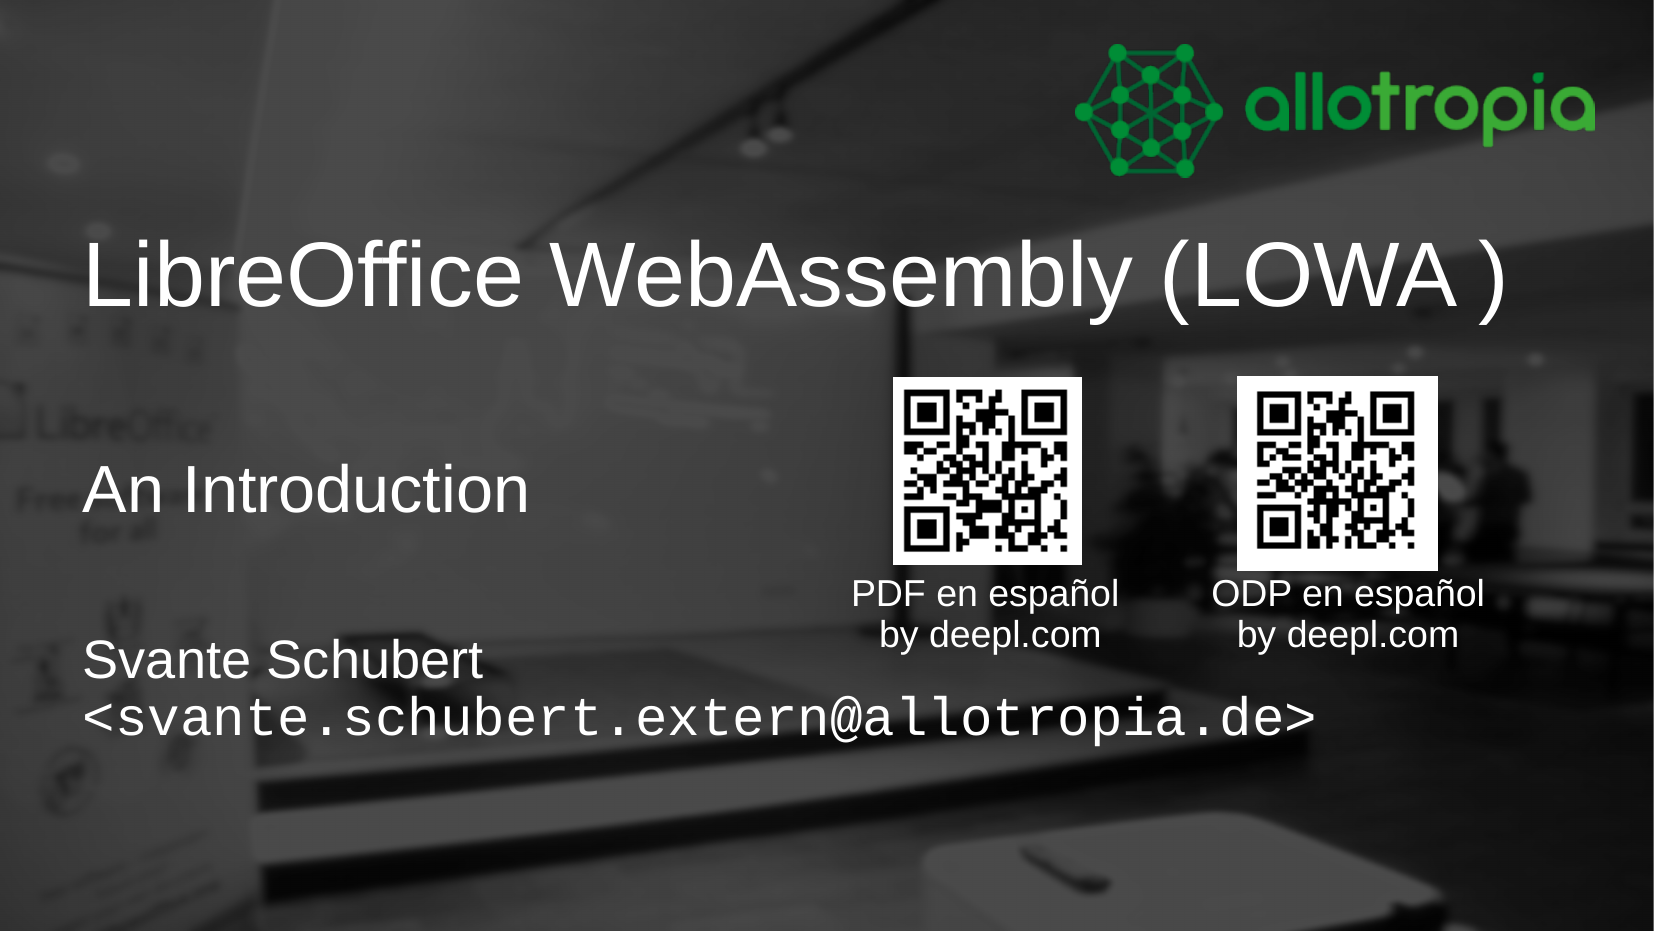

# LibreOffice WebAssembly (LOWA )
An Introduction
Svante Schubert <svante.schubert.extern@allotropia.de>
PDF en español
 by deepl.com
ODP en español
by deepl.com